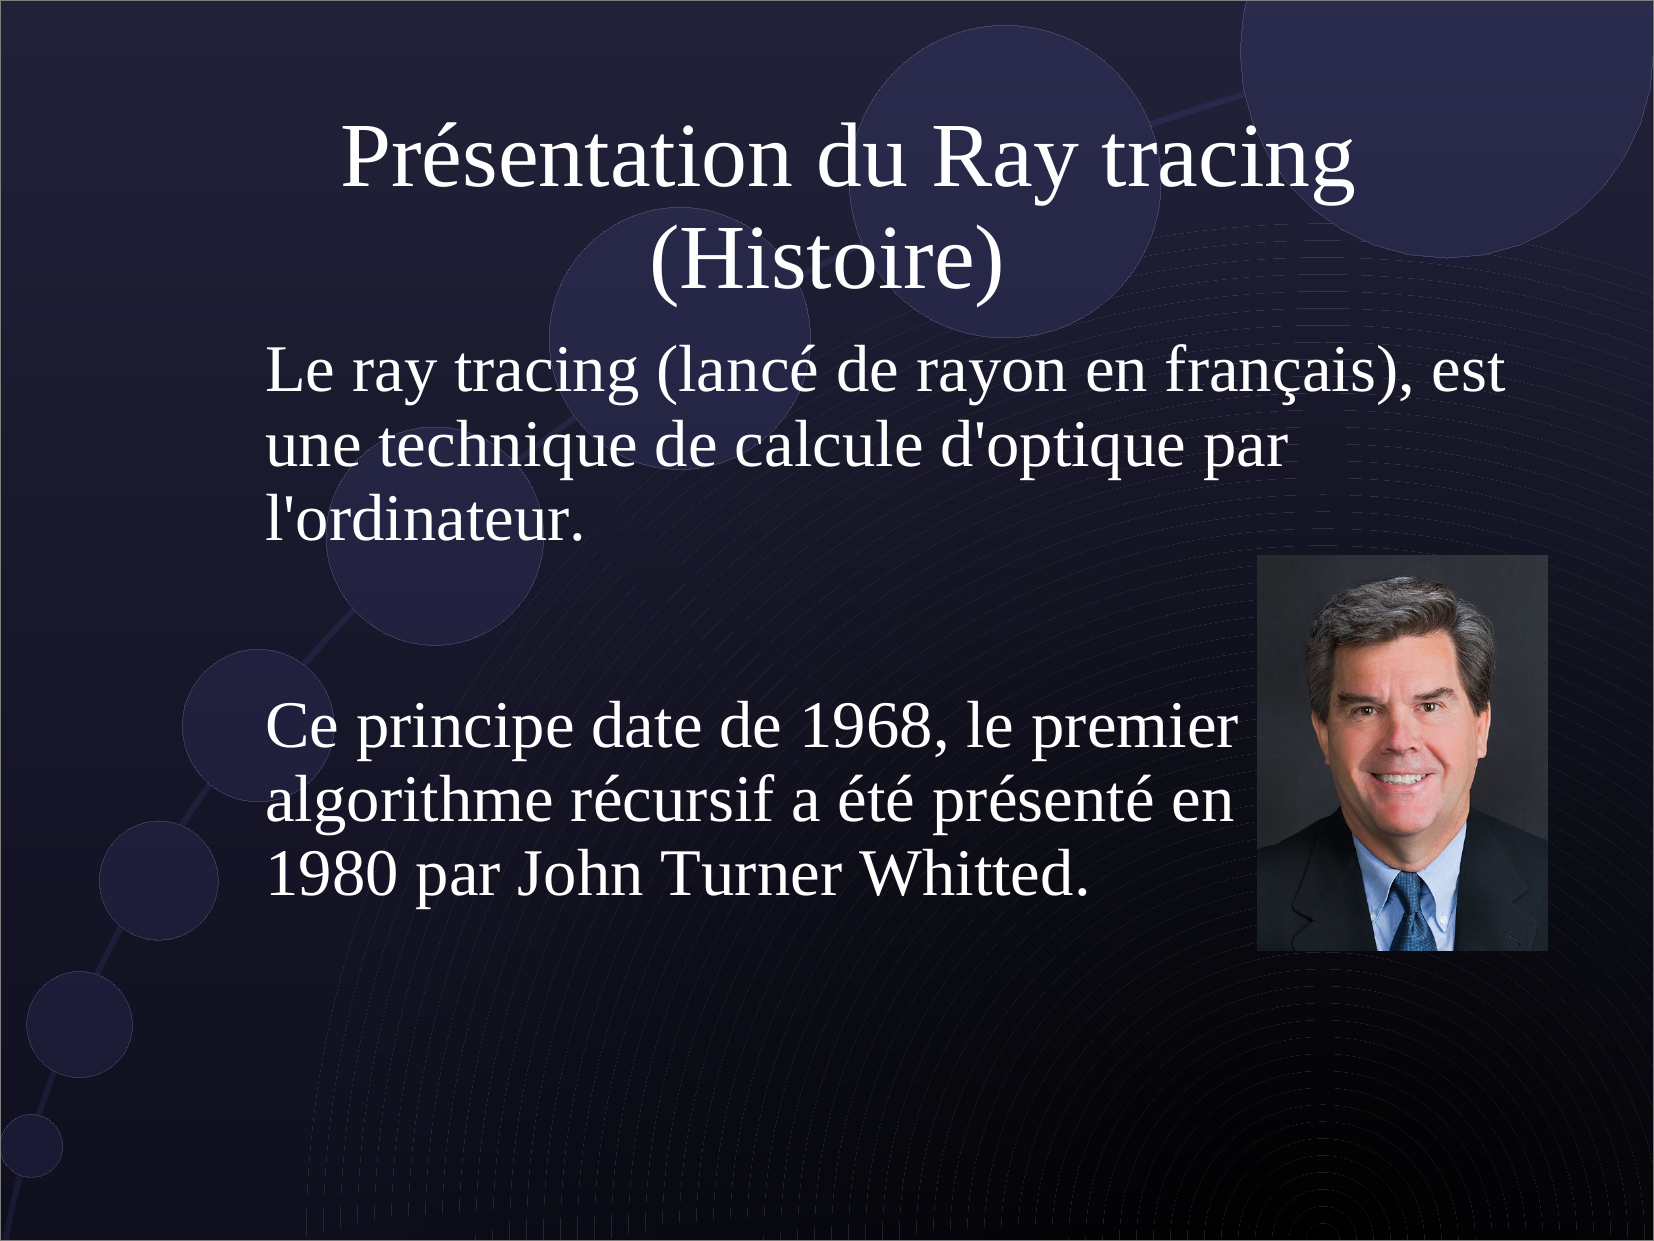

# Présentation du Ray tracing (Histoire)
Le ray tracing (lancé de rayon en français), est une technique de calcule d'optique par l'ordinateur.
Ce principe date de 1968, le premier algorithme récursif a été présenté en 1980 par John Turner Whitted.